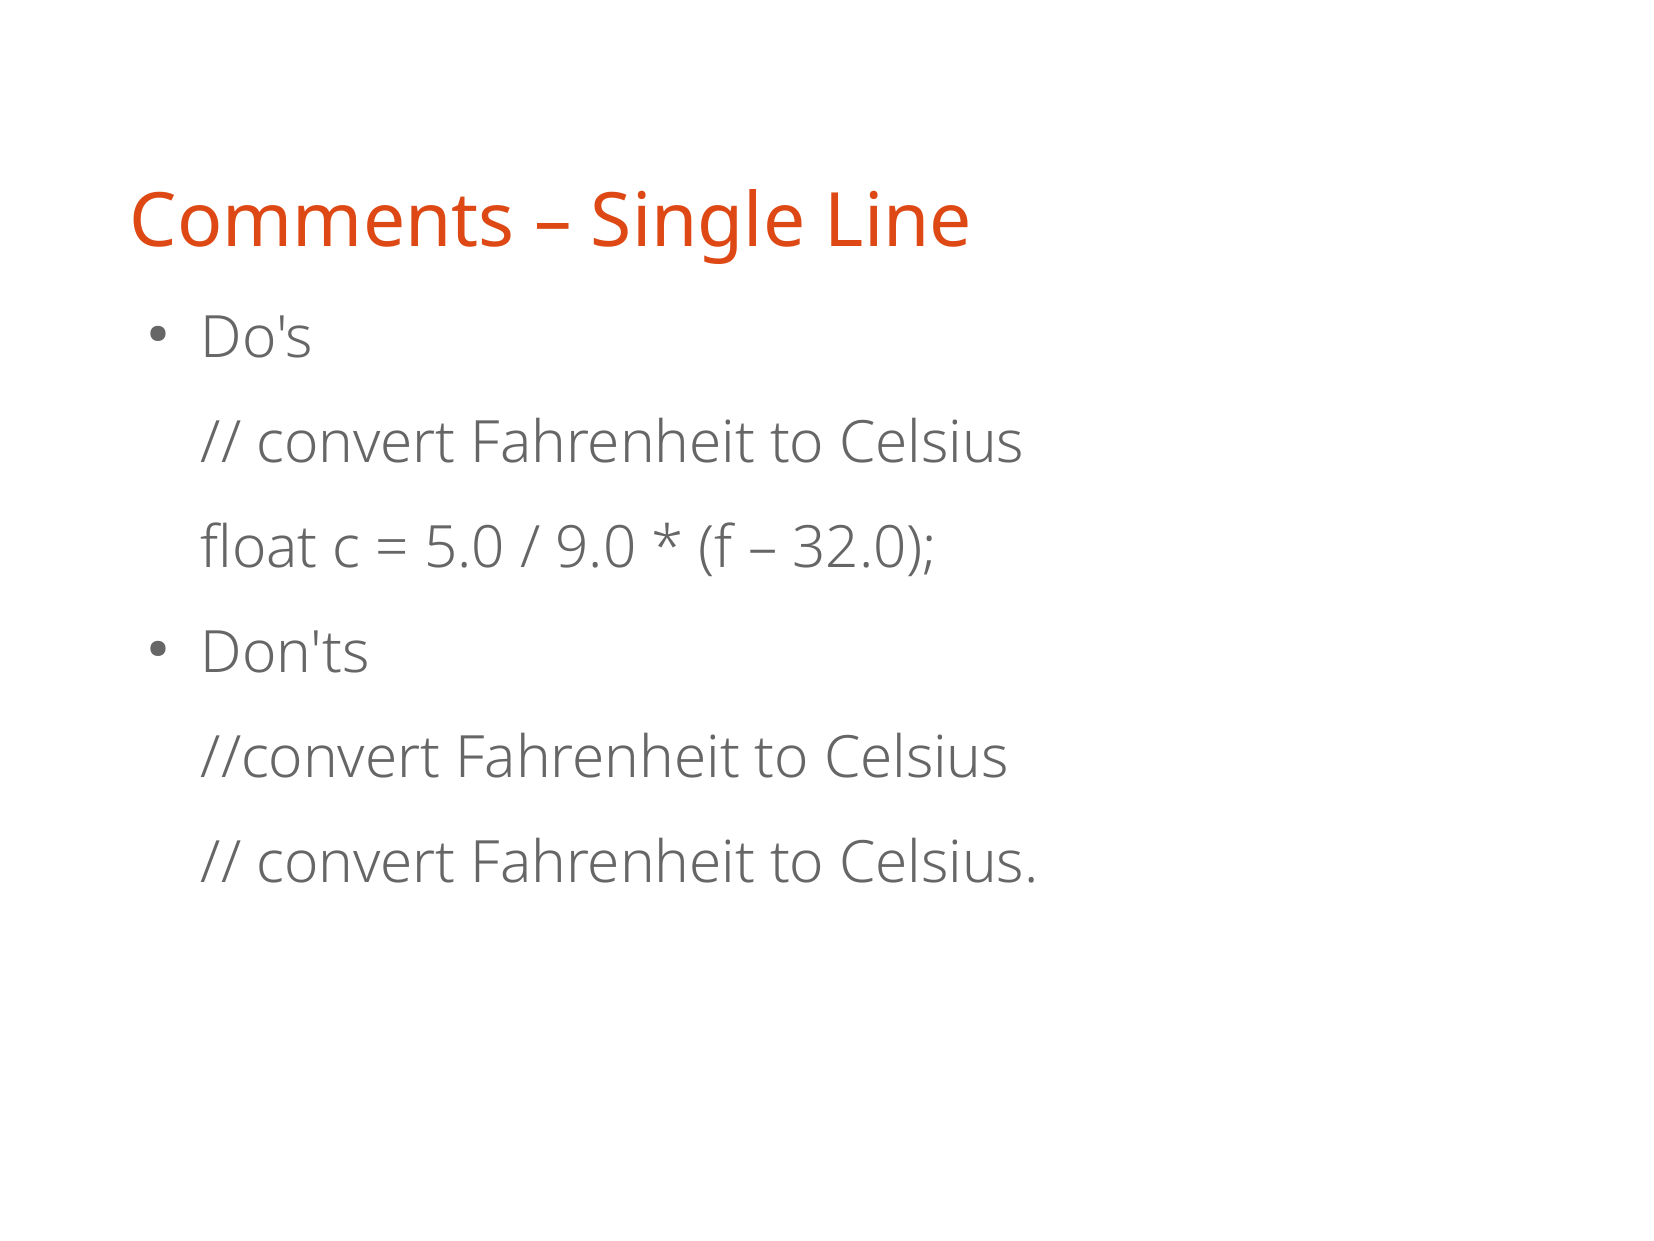

# Comments – Single Line
Do's
// convert Fahrenheit to Celsius
float c = 5.0 / 9.0 * (f – 32.0);
Don'ts
//convert Fahrenheit to Celsius
// convert Fahrenheit to Celsius.